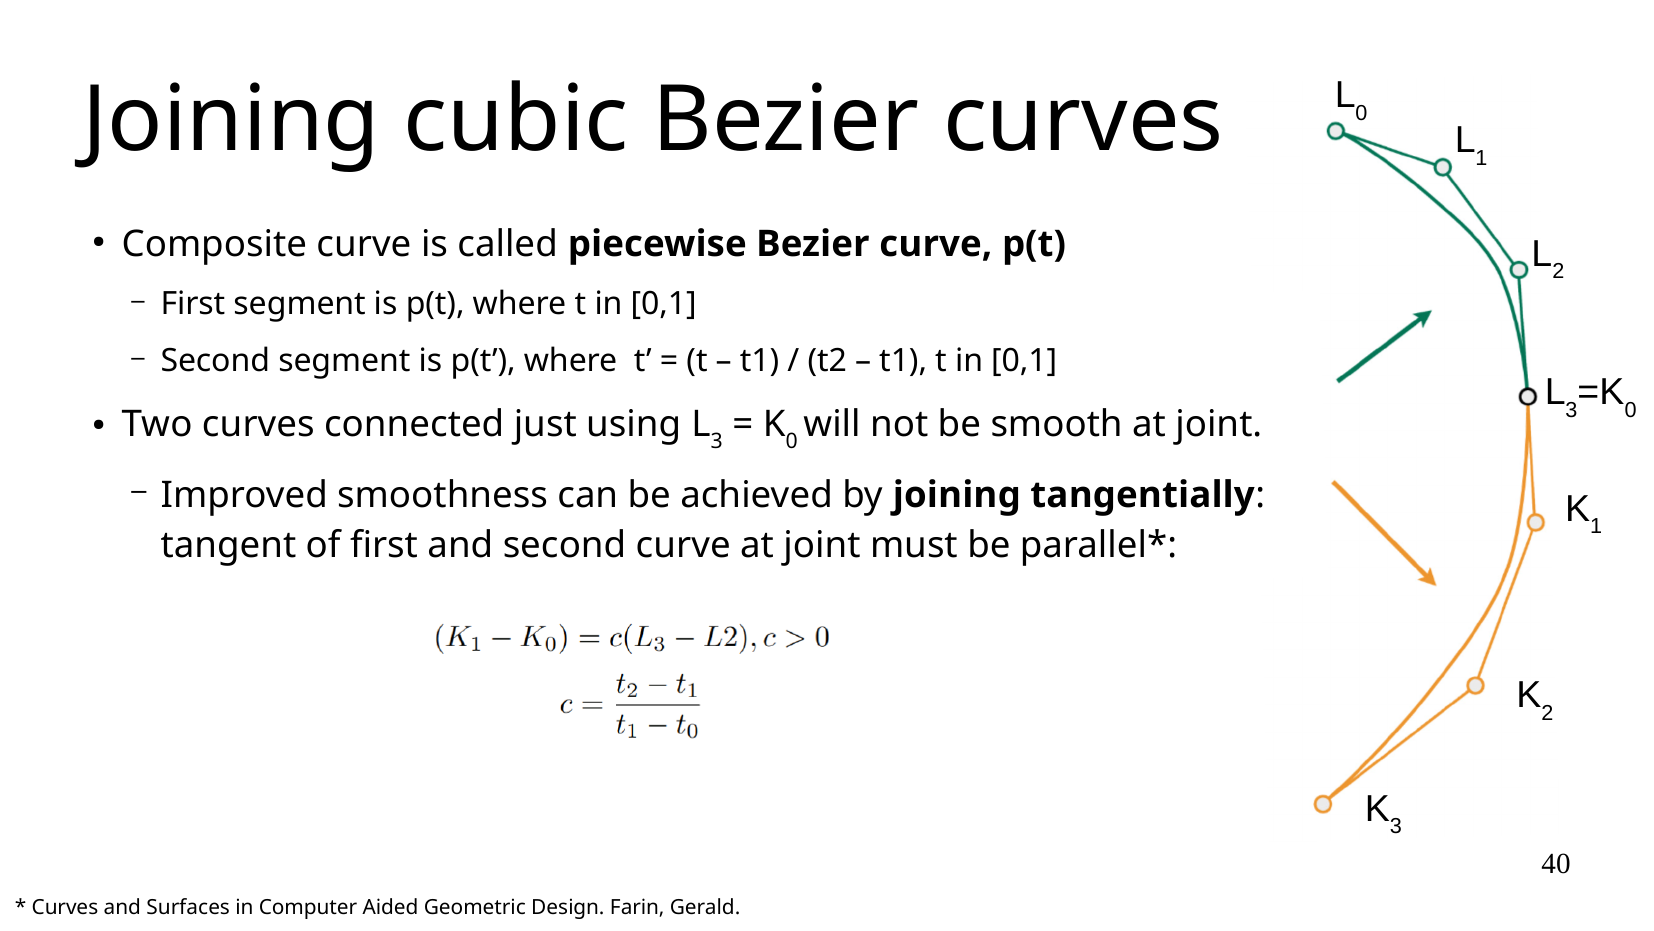

# Joining cubic Bezier curves
L0
L1
Composite curve is called piecewise Bezier curve, p(t)
First segment is p(t), where t in [0,1]
Second segment is p(t’), where t’ = (t – t1) / (t2 – t1), t in [0,1]
Two curves connected just using L3 = K0 will not be smooth at joint.
Improved smoothness can be achieved by joining tangentially: tangent of first and second curve at joint must be parallel*:
L2
L3=K0
K1
K2
K3
40
* Curves and Surfaces in Computer Aided Geometric Design. Farin, Gerald.